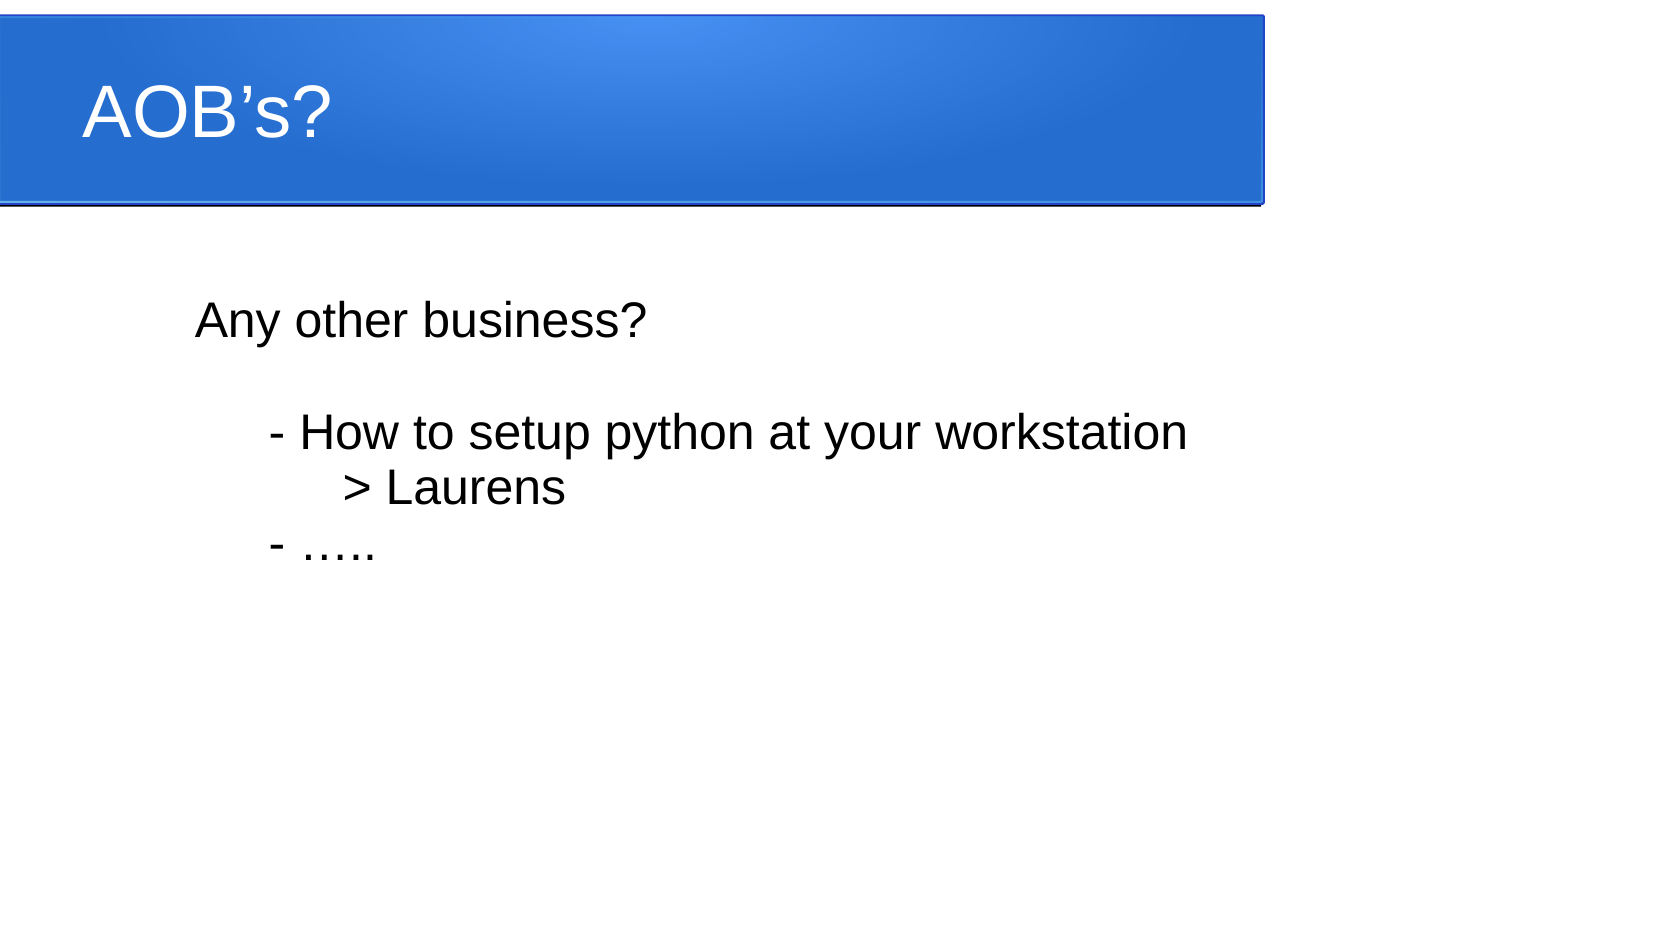

# AOB’s?
Any other business?
	- How to setup python at your workstation
		> Laurens
	- …..